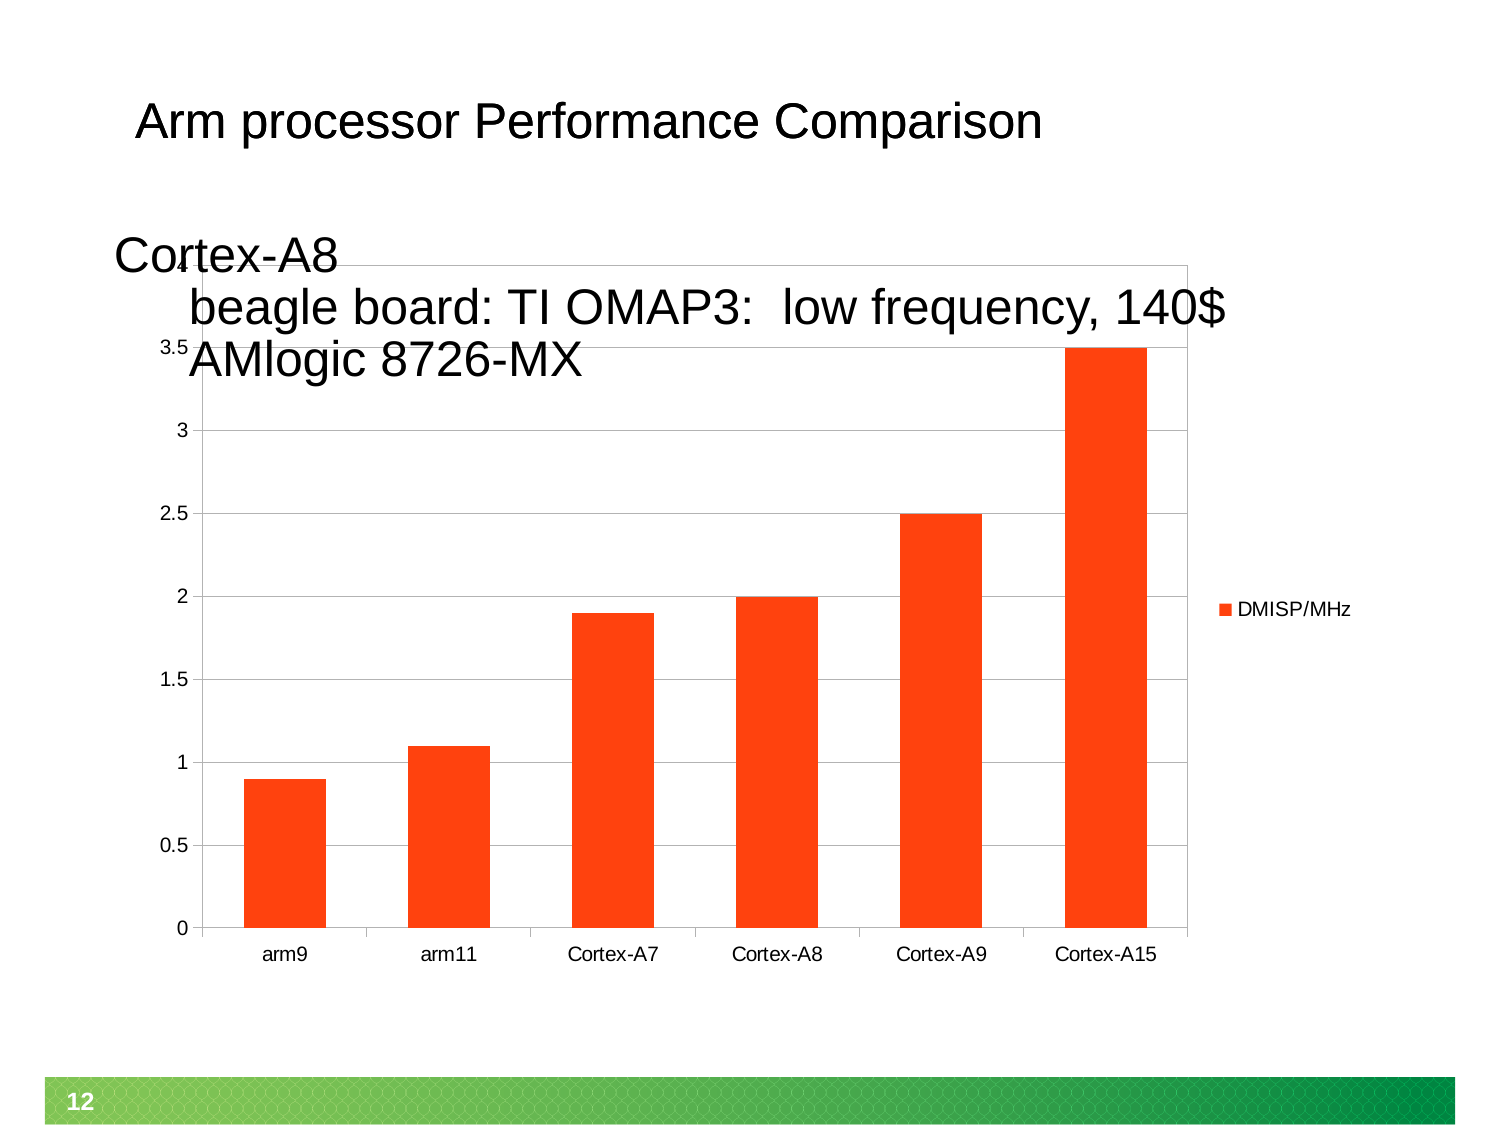

# Arm processor Performance Comparison
Arm processor Performance Comparison
Cortex-A8
	beagle board: TI OMAP3: low frequency, 140$
	AMlogic 8726-MX
### Chart
| Category | DMISP/MHz |
|---|---|
| arm9 | 0.9 |
| arm11 | 1.1 |
| Cortex-A7 | 1.9 |
| Cortex-A8 | 2.0 |
| Cortex-A9 | 2.5 |
| Cortex-A15 | 3.5 |